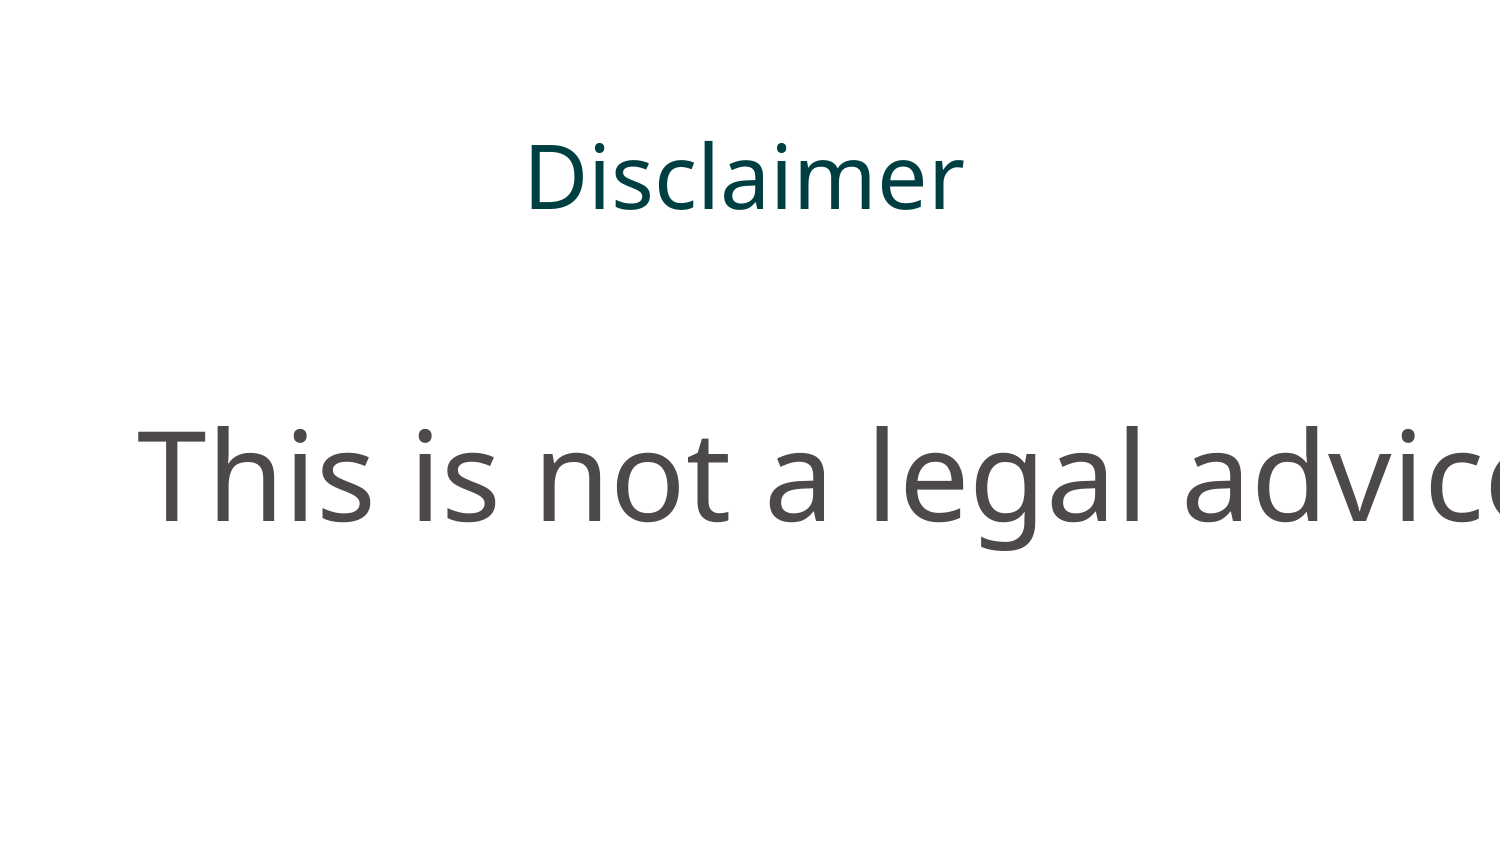

Disclaimer
This is not a legal advice